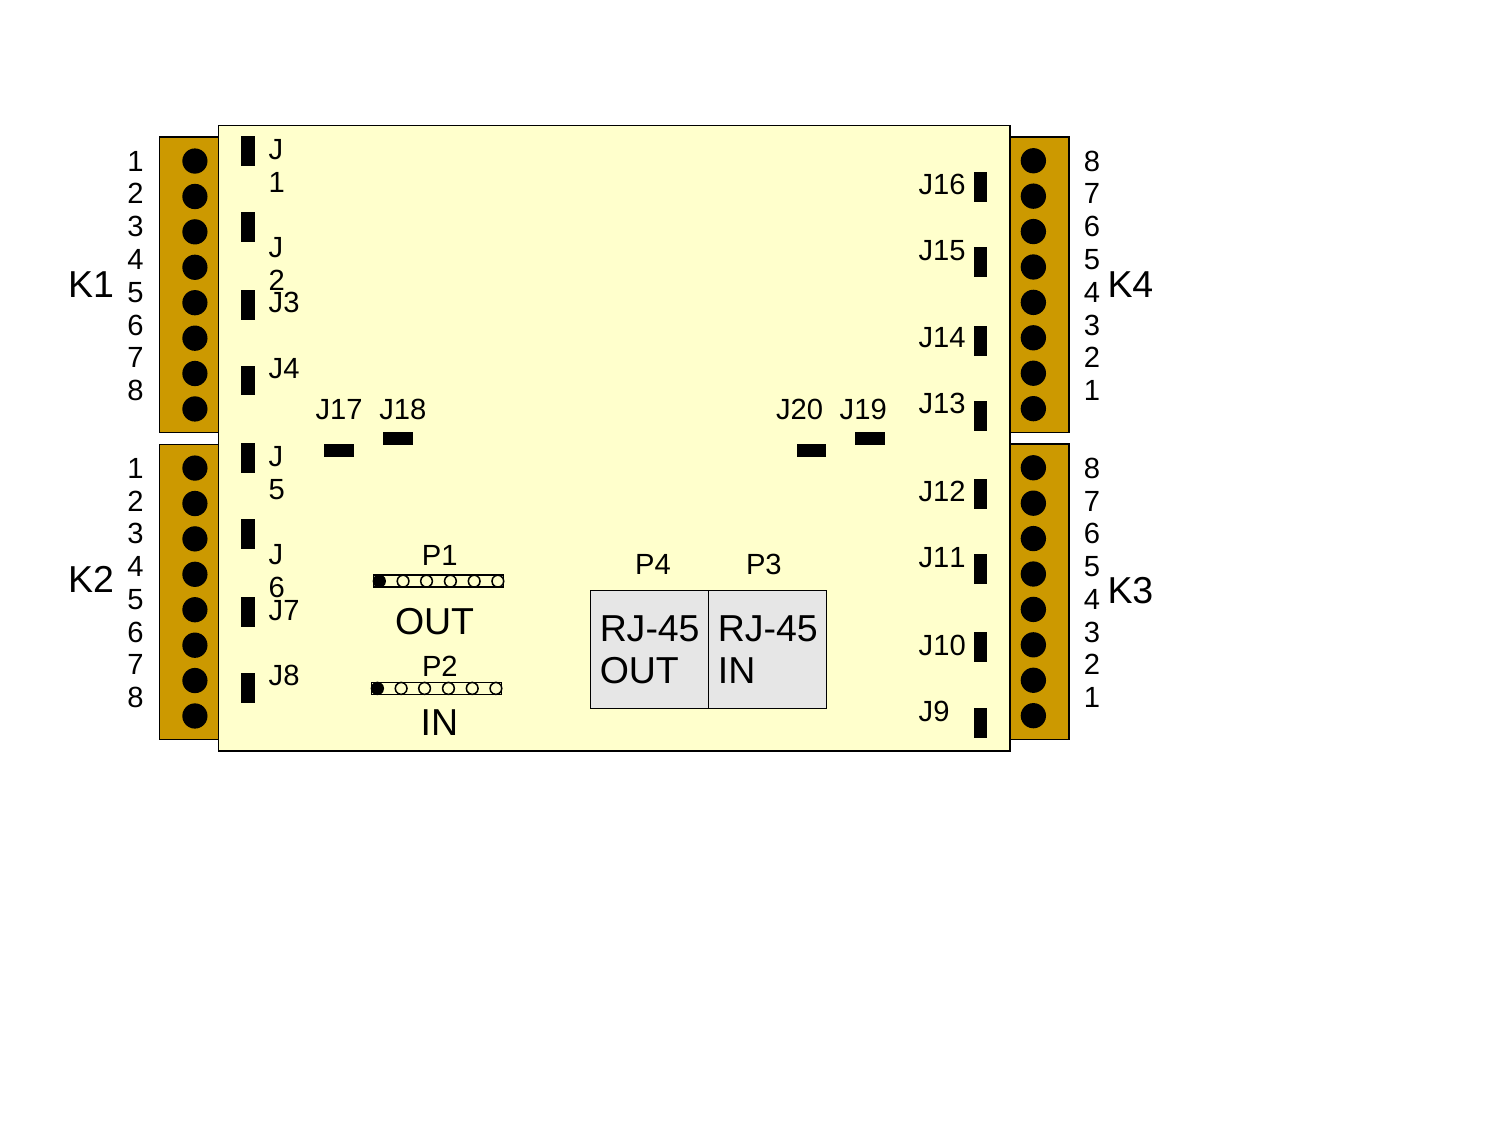

J1
J2
J3
J4
J5
J6
J7
J8
8
7
6
5
4
3
2
1
1
2
3
4
5
6
7
8
J16
J15
J14
J13
J12
J11
J10
J9
K1
K4
J17 J18
J20 J19
8
7
6
5
4
3
2
1
1
2
3
4
5
6
7
8
P1
P4
P3
K2
K3
RJ-45
OUT
RJ-45
IN
OUT
P2
IN